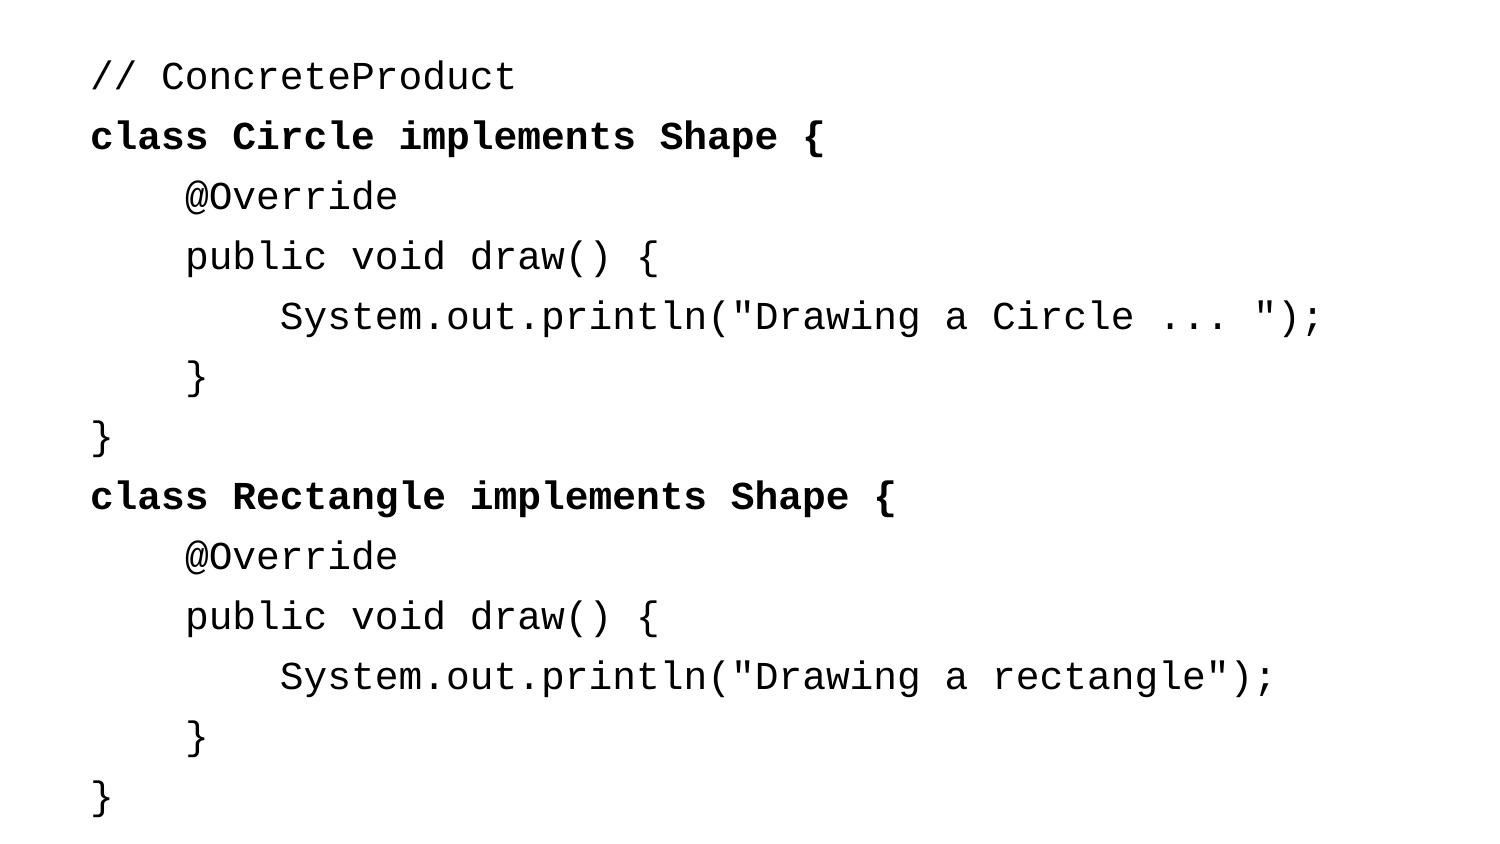

# // ConcreteProduct
class Circle implements Shape {
 @Override
 public void draw() {
 System.out.println("Drawing a Circle ... ");
 }
}
class Rectangle implements Shape {
 @Override
 public void draw() {
 System.out.println("Drawing a rectangle");
 }
}